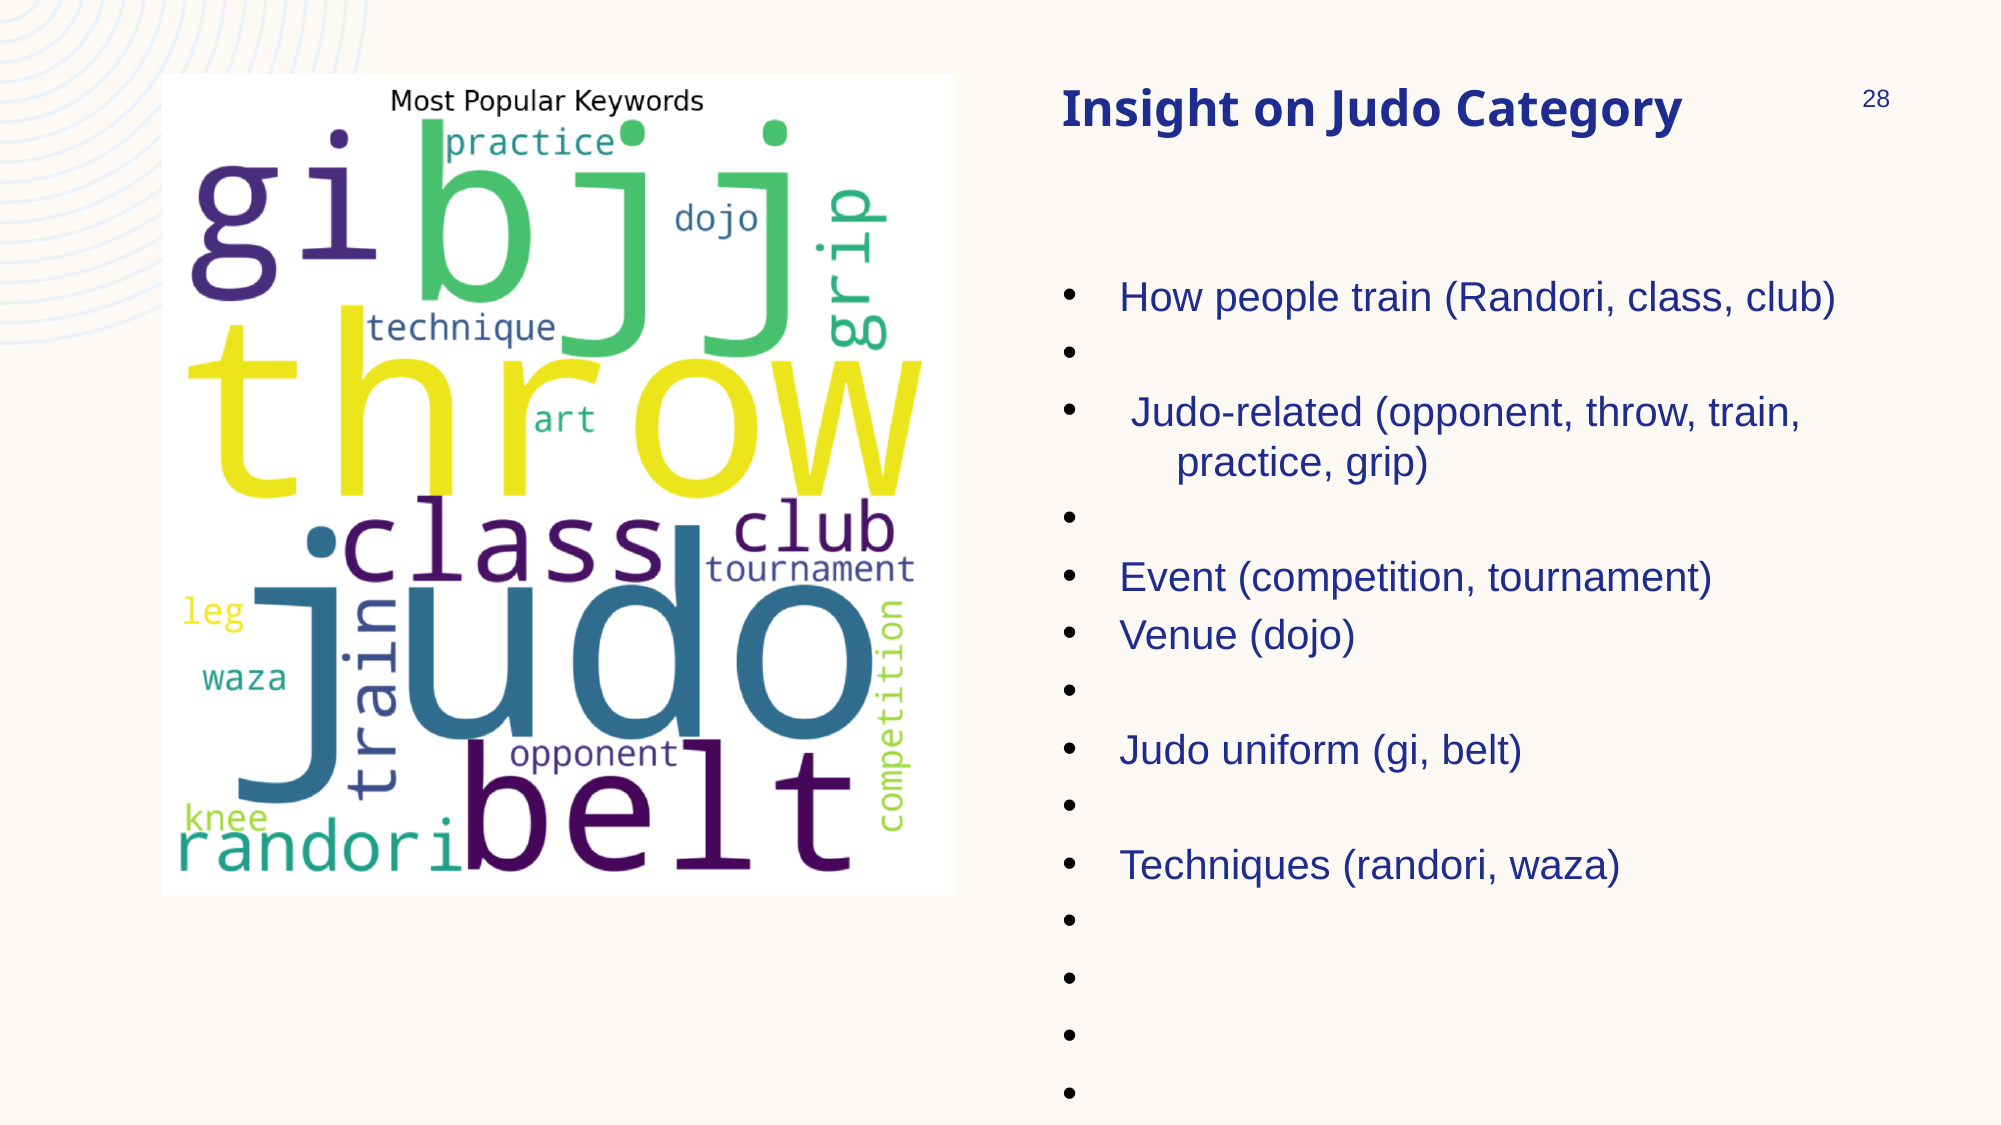

# Insight on Judo Category
How people train (Randori, class, club)
 Judo-related (opponent, throw, train, practice, grip)
Event (competition, tournament)
Venue (dojo)
Judo uniform (gi, belt)
Techniques (randori, waza)